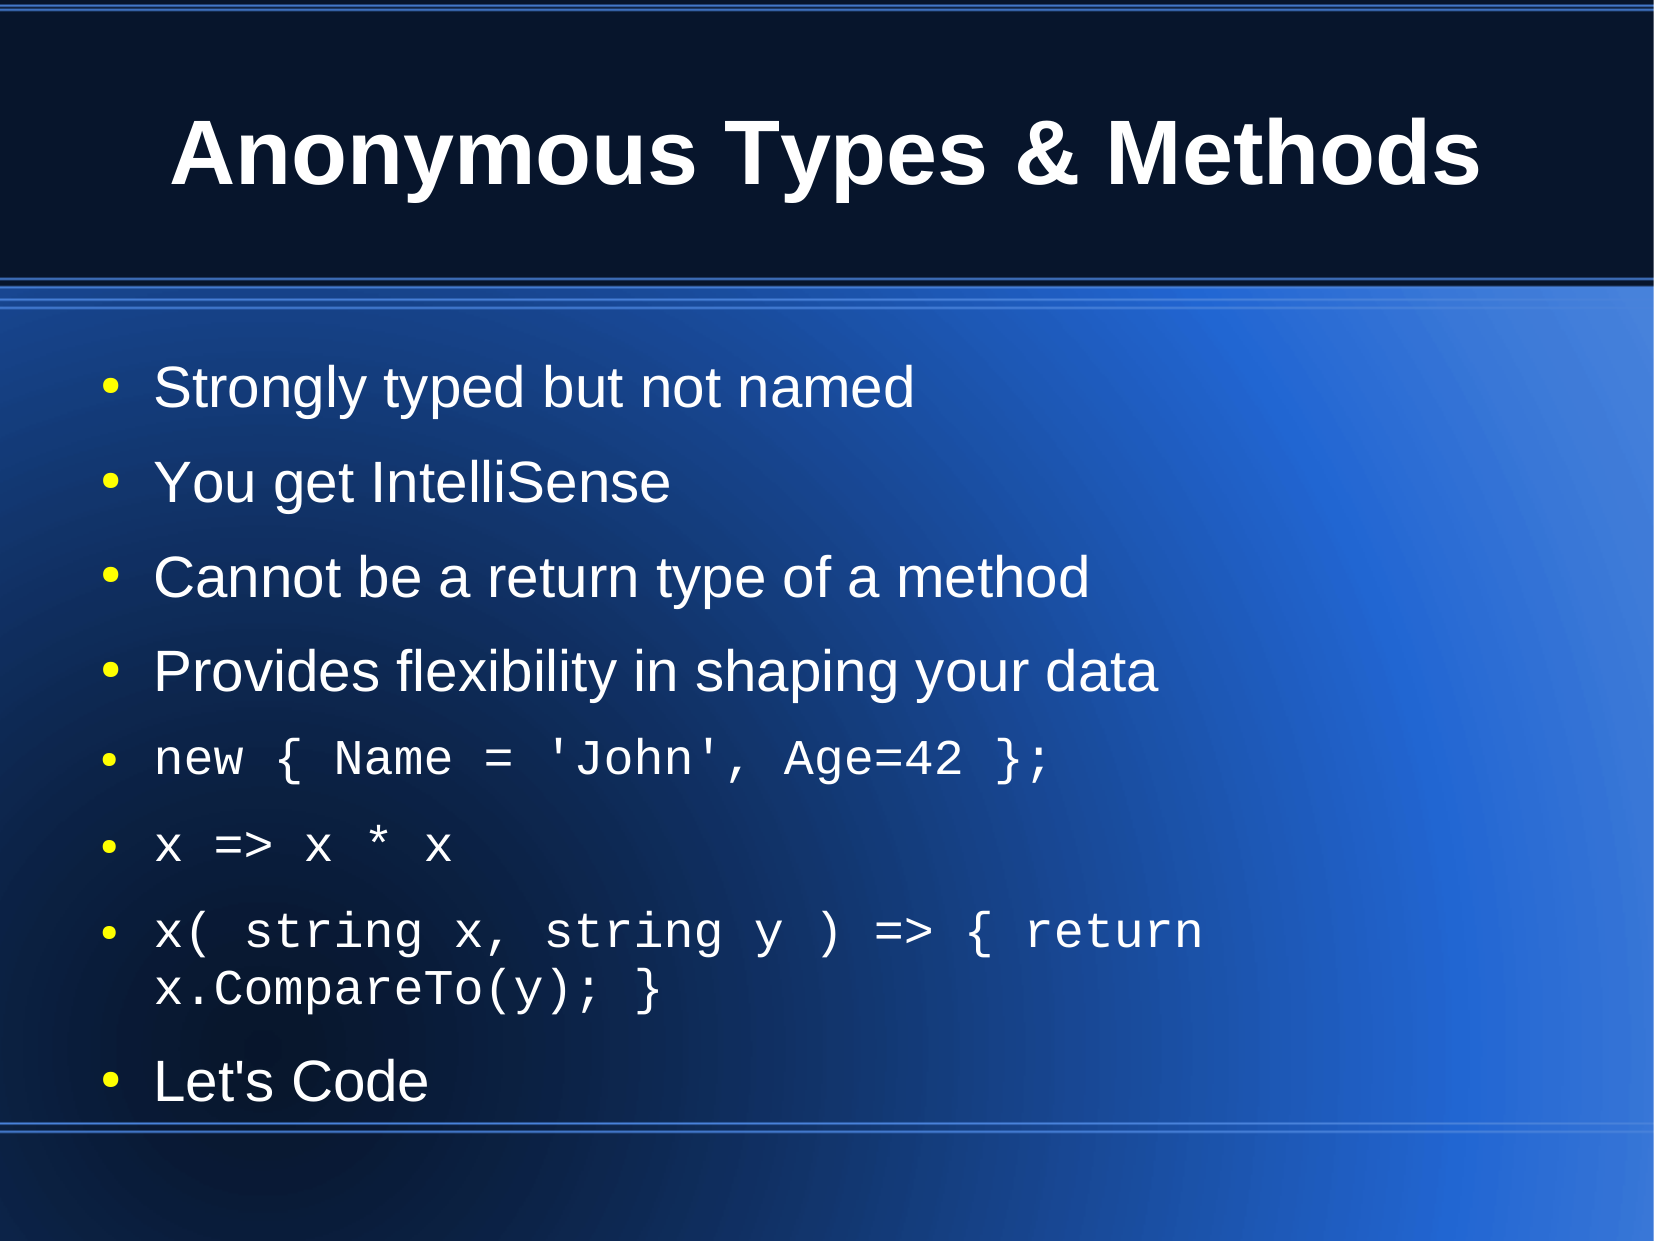

# Anonymous Types & Methods
Strongly typed but not named
You get IntelliSense
Cannot be a return type of a method
Provides flexibility in shaping your data
new { Name = 'John', Age=42 };
x => x * x
x( string x, string y ) => { return x.CompareTo(y); }
Let's Code